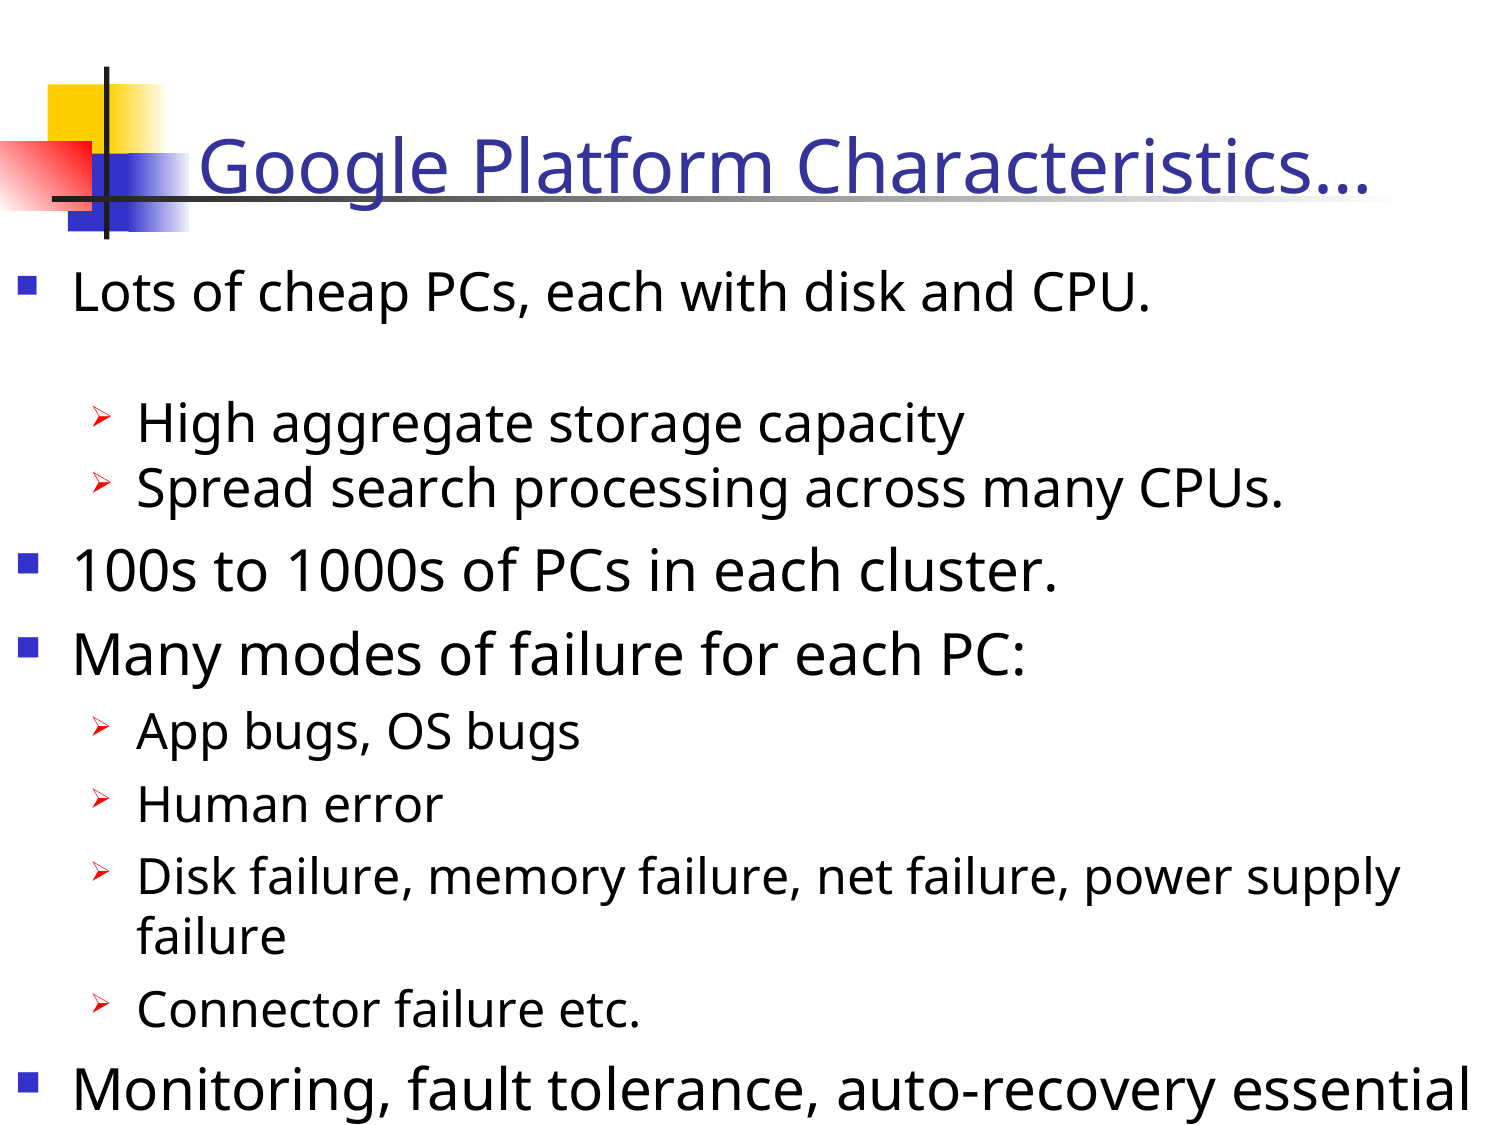

Google Platform Characteristics…
Lots of cheap PCs, each with disk and CPU.
High aggregate storage capacity
Spread search processing across many CPUs.
100s to 1000s of PCs in each cluster.
Many modes of failure for each PC:
App bugs, OS bugs
Human error
Disk failure, memory failure, net failure, power supply failure
Connector failure etc.
Monitoring, fault tolerance, auto-recovery essential – autonomic computing?